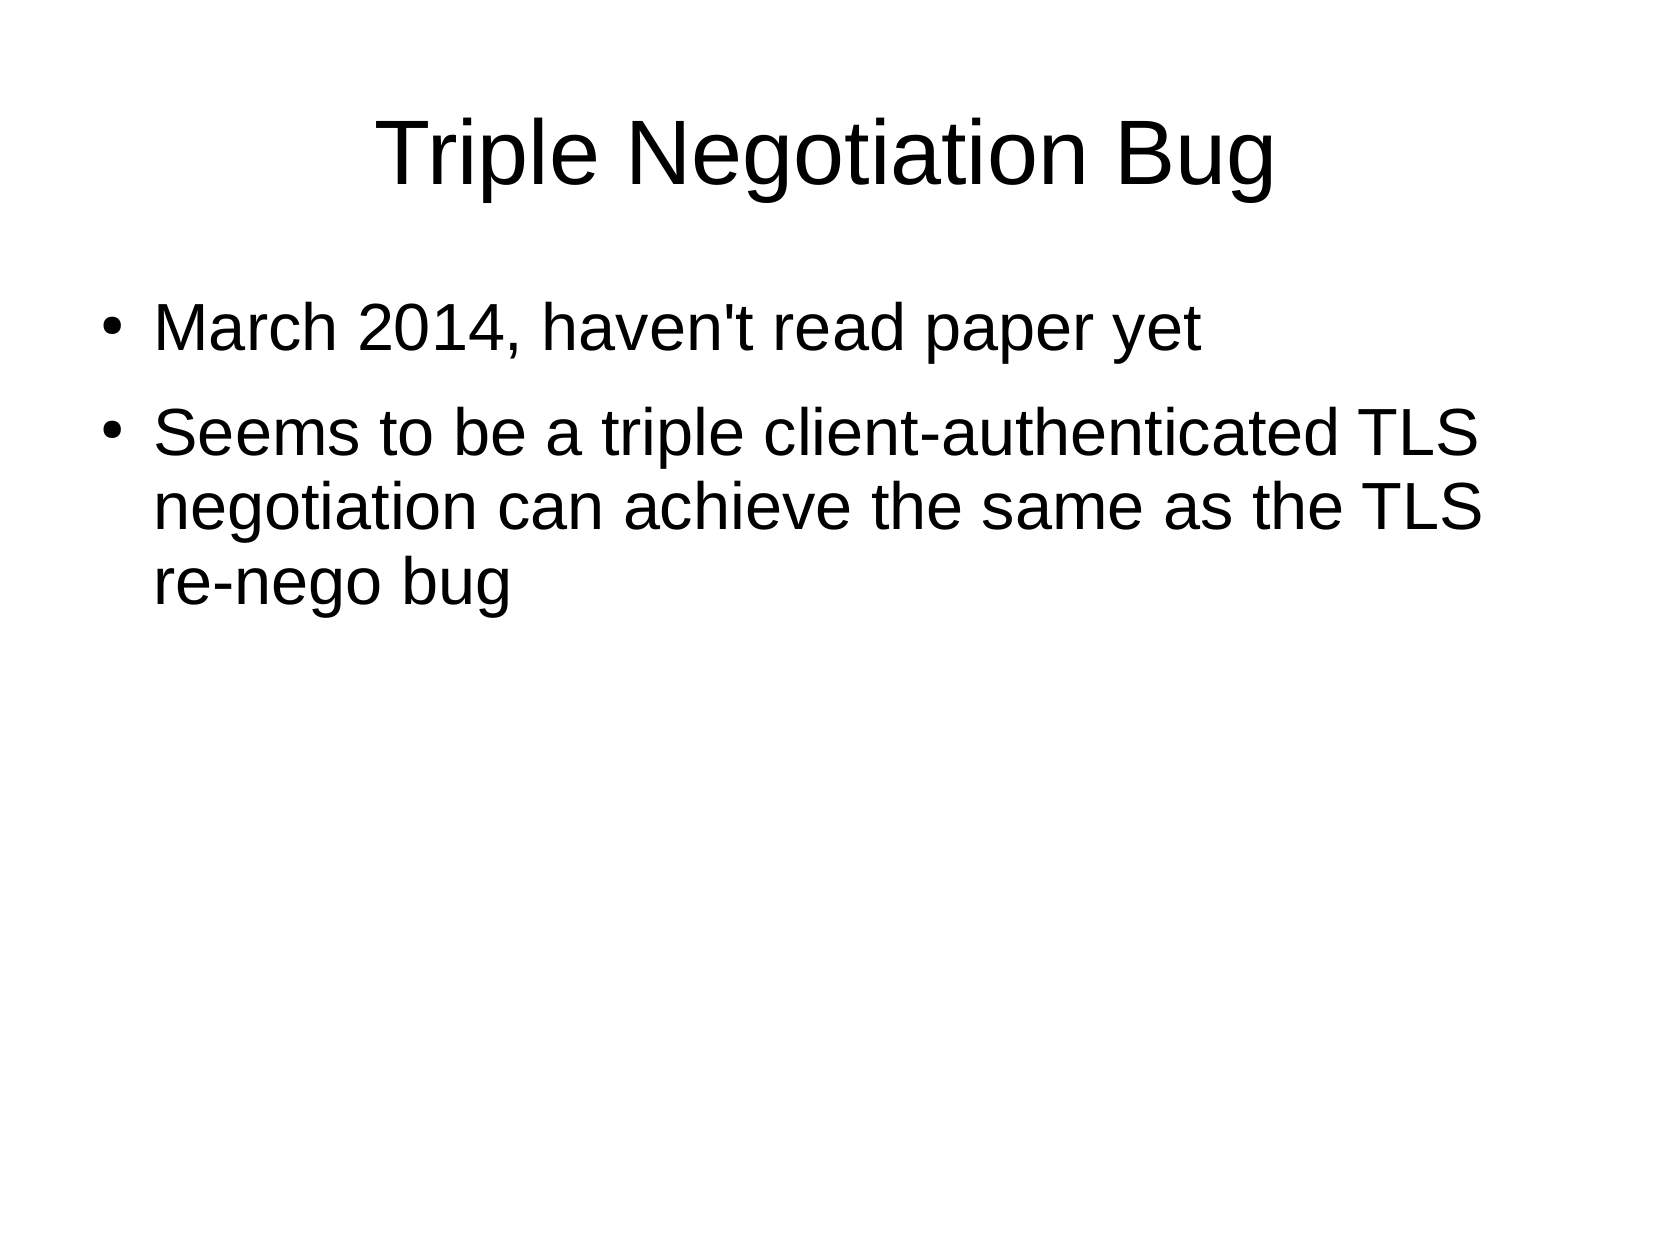

# Triple Negotiation Bug
March 2014, haven't read paper yet
Seems to be a triple client-authenticated TLS negotiation can achieve the same as the TLS re-nego bug